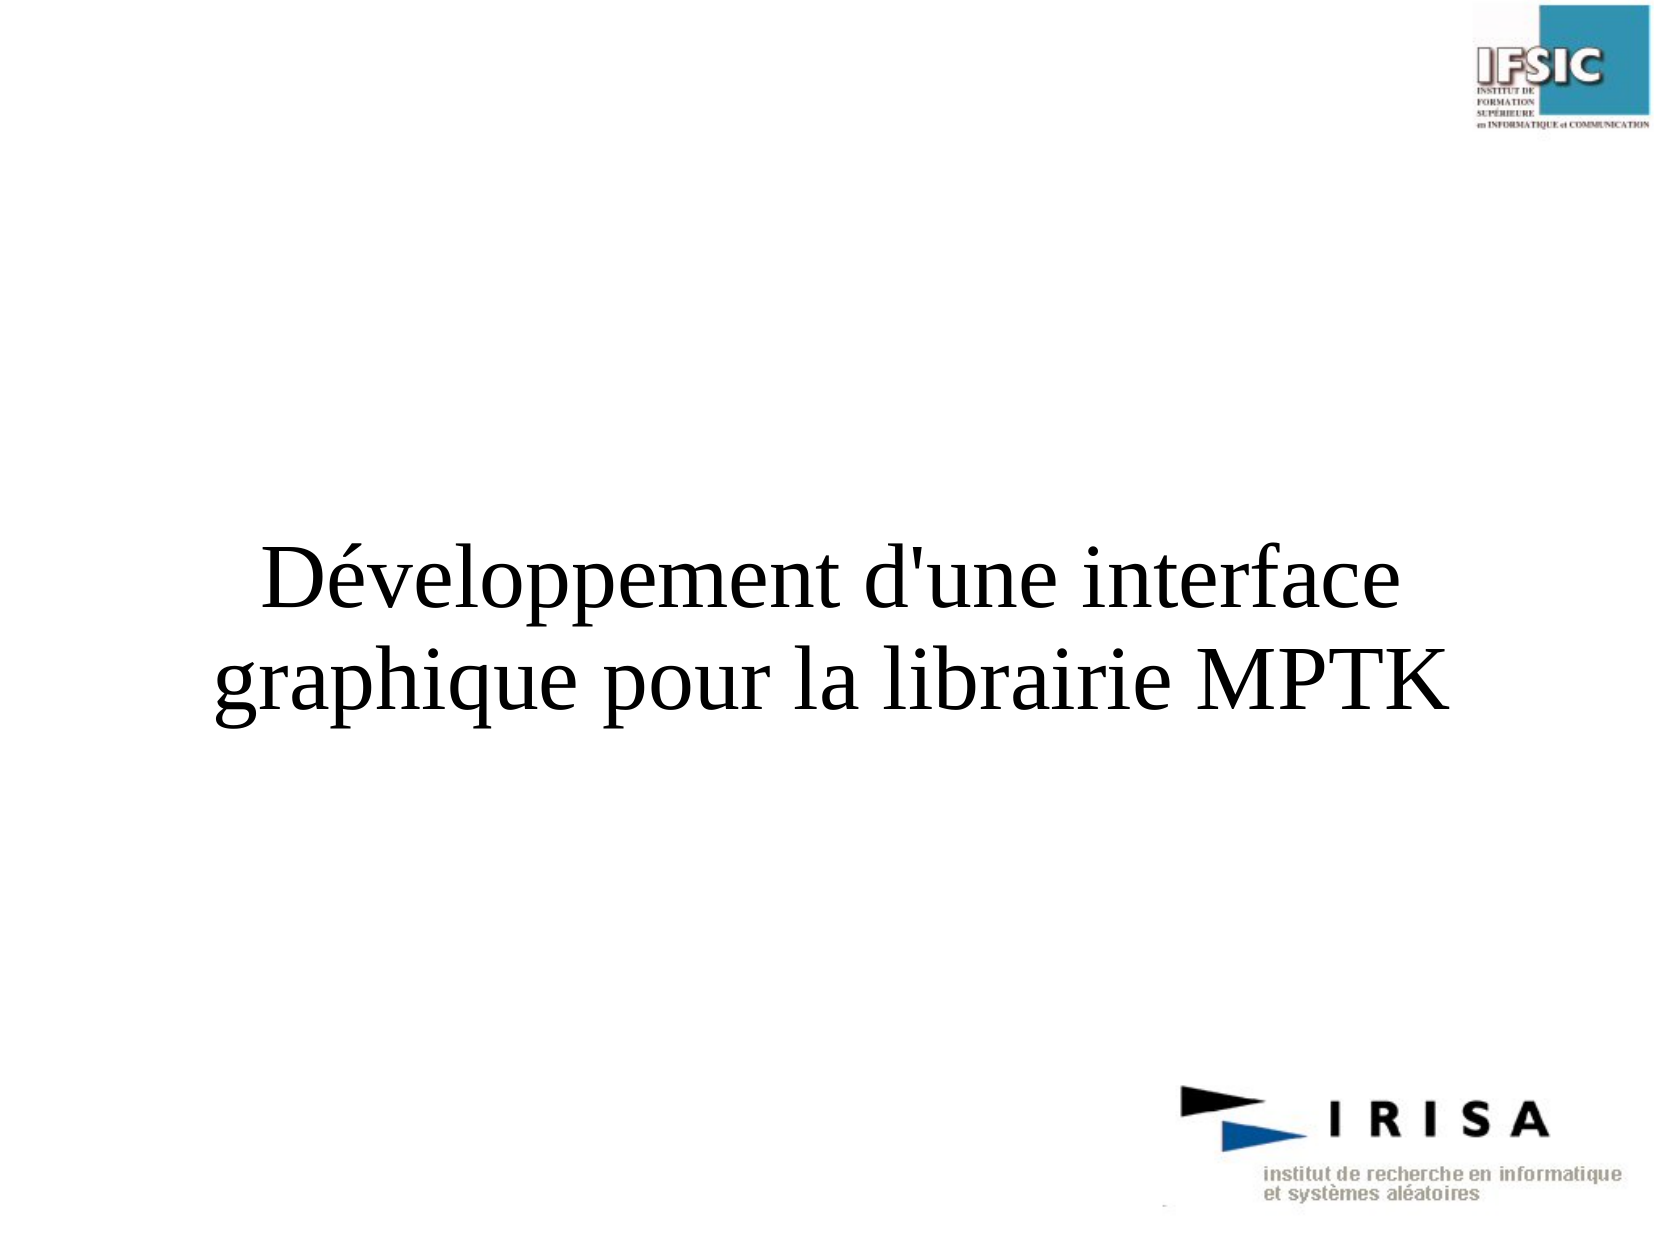

# Développement d'une interface graphique pour la librairie MPTK